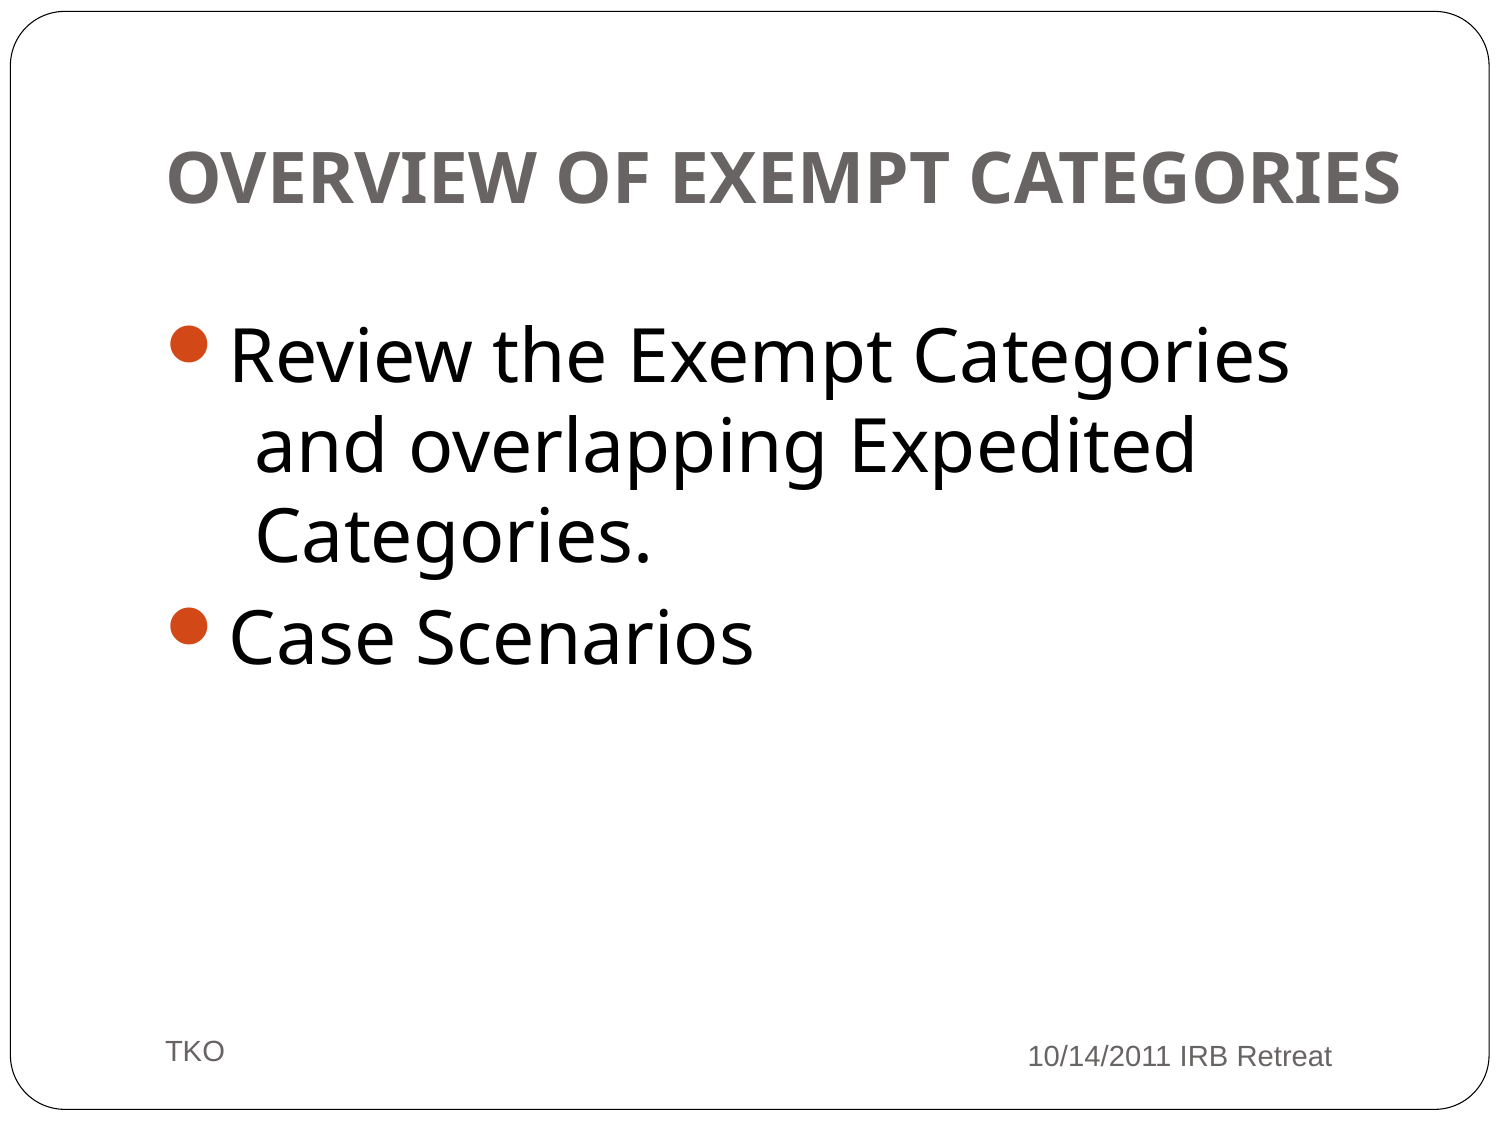

# OVERVIEW OF EXEMPT CATEGORIES
Review the Exempt Categories and overlapping Expedited Categories.
Case Scenarios
TKO
10/14/2011 IRB Retreat